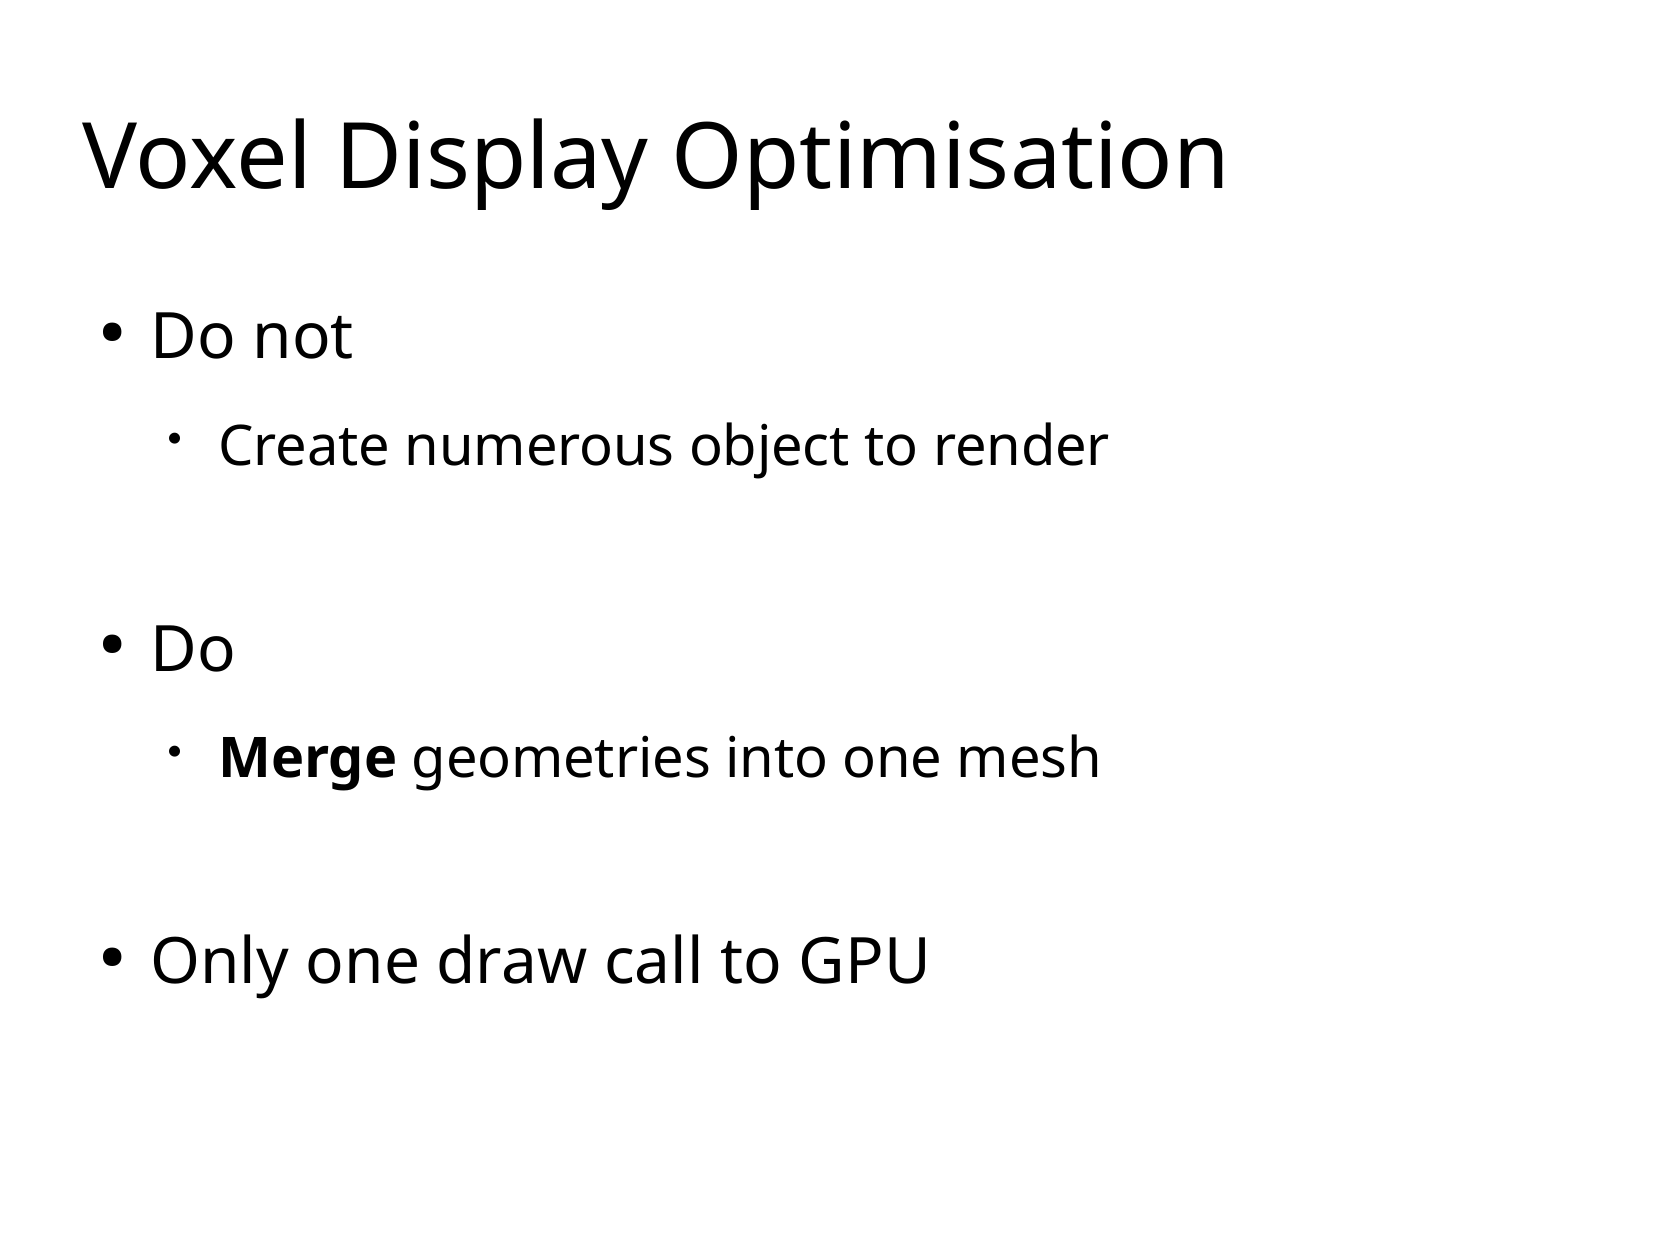

# Voxel Display Optimisation
Do not
Create numerous object to render
Do
Merge geometries into one mesh
Only one draw call to GPU